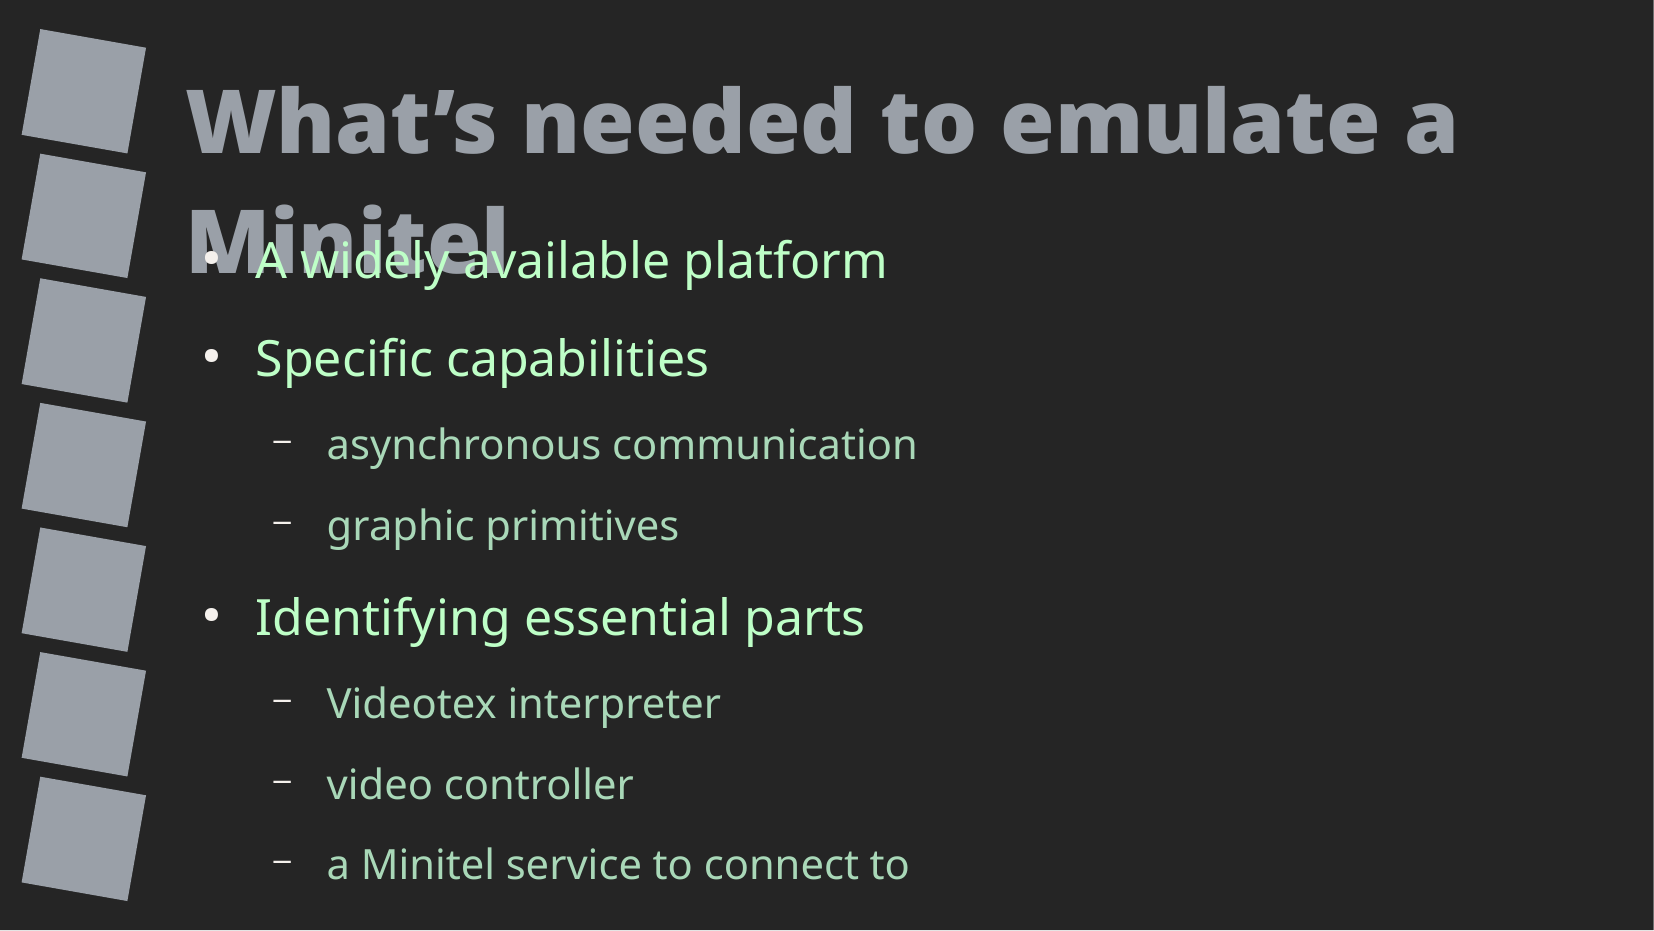

# What’s needed to emulate a Minitel
A widely available platform
Specific capabilities
asynchronous communication
graphic primitives
Identifying essential parts
Videotex interpreter
video controller
a Minitel service to connect to